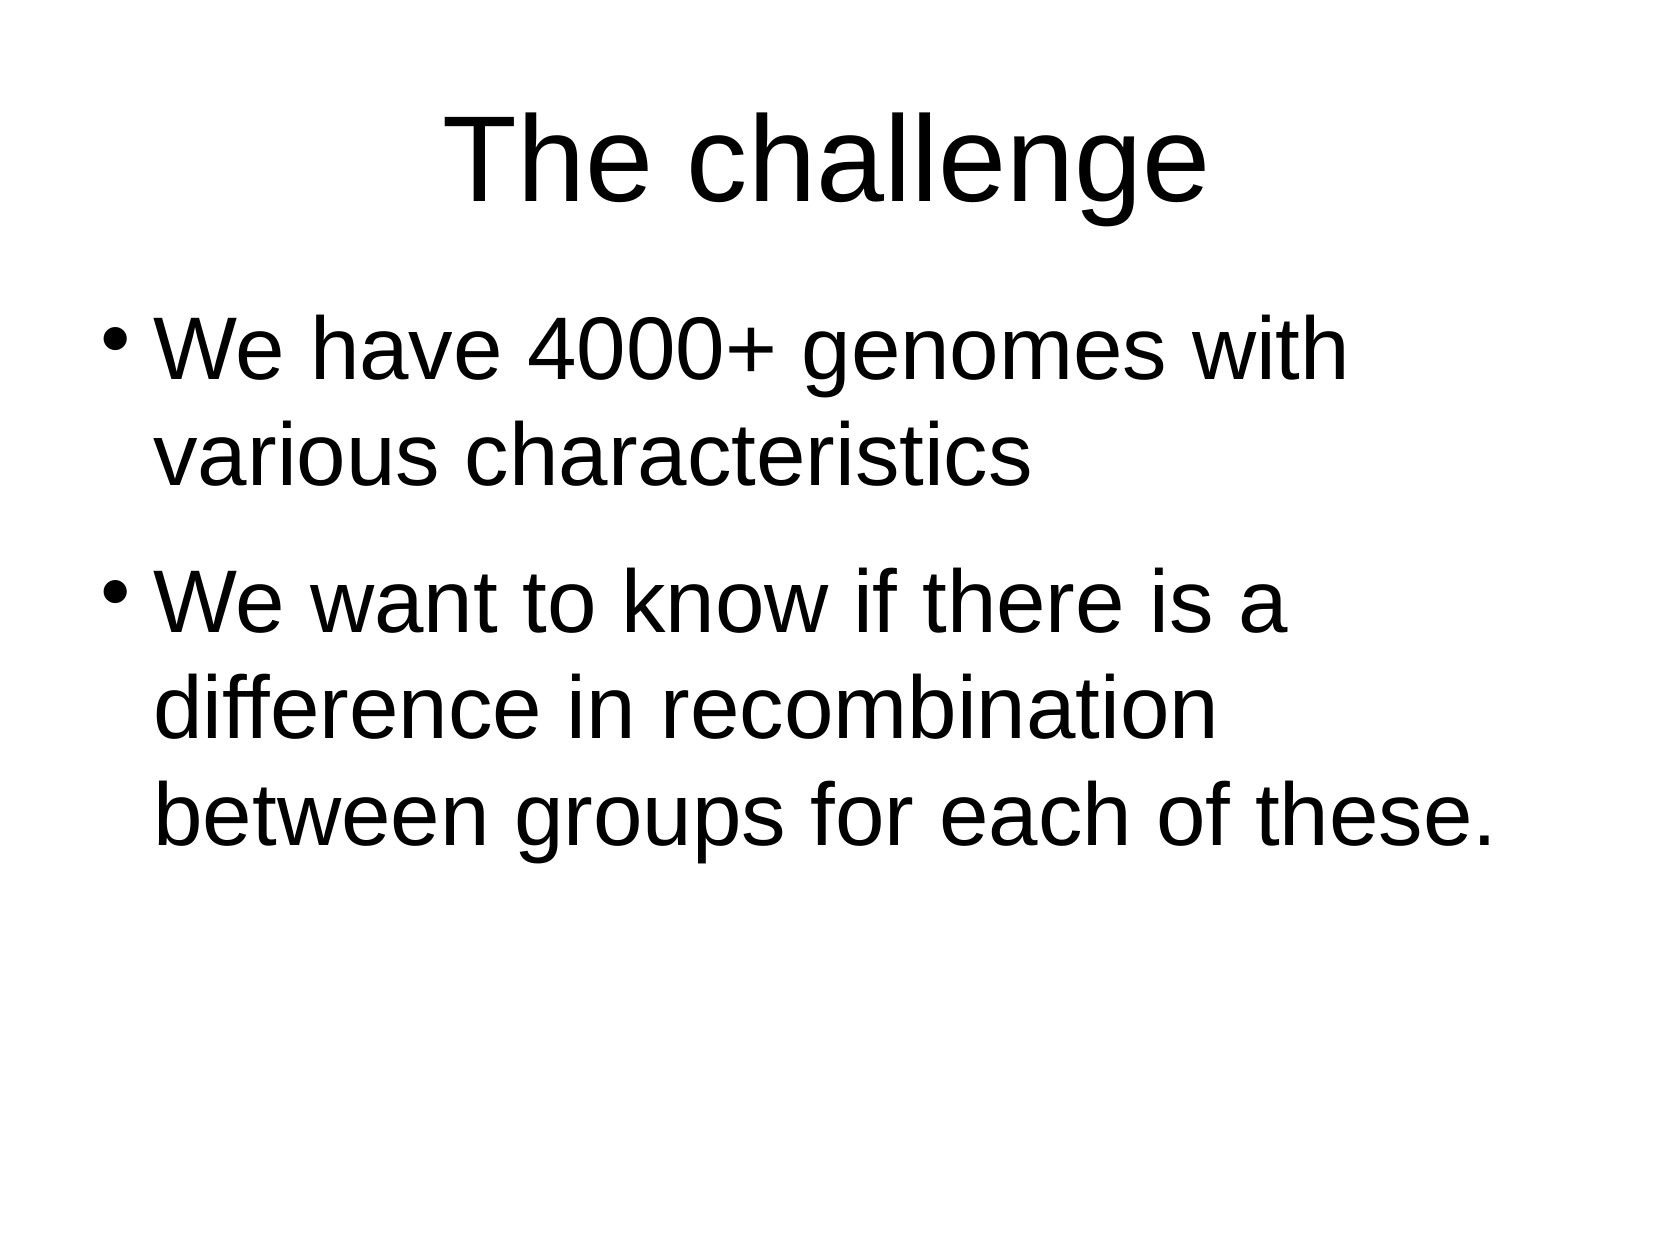

The challenge
We have 4000+ genomes with various characteristics
We want to know if there is a difference in recombination between groups for each of these.